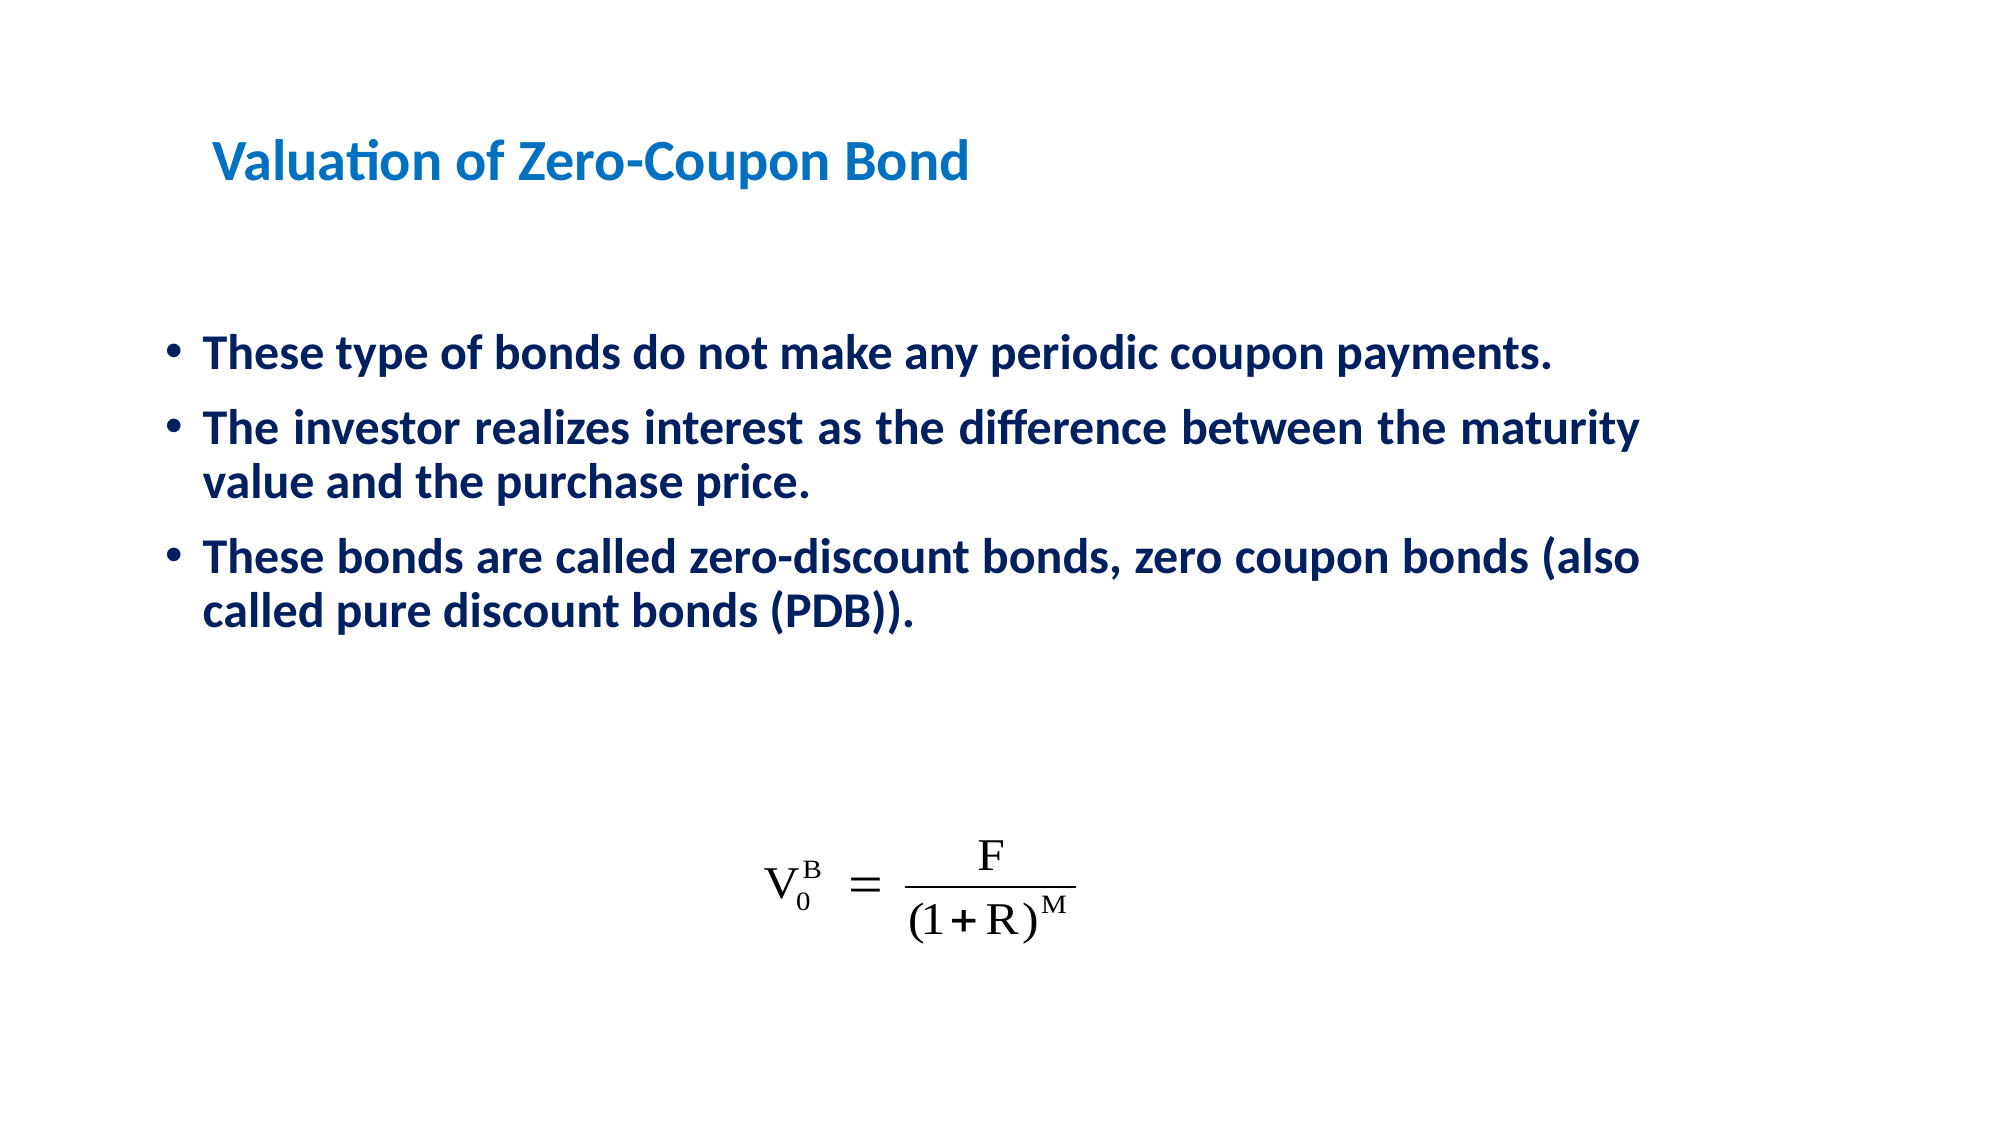

Valuation of Zero-Coupon Bond
# These type of bonds do not make any periodic coupon payments.
The investor realizes interest as the difference between the maturity value and the purchase price.
These bonds are called zero-discount bonds, zero coupon bonds (also called pure discount bonds (PDB)).